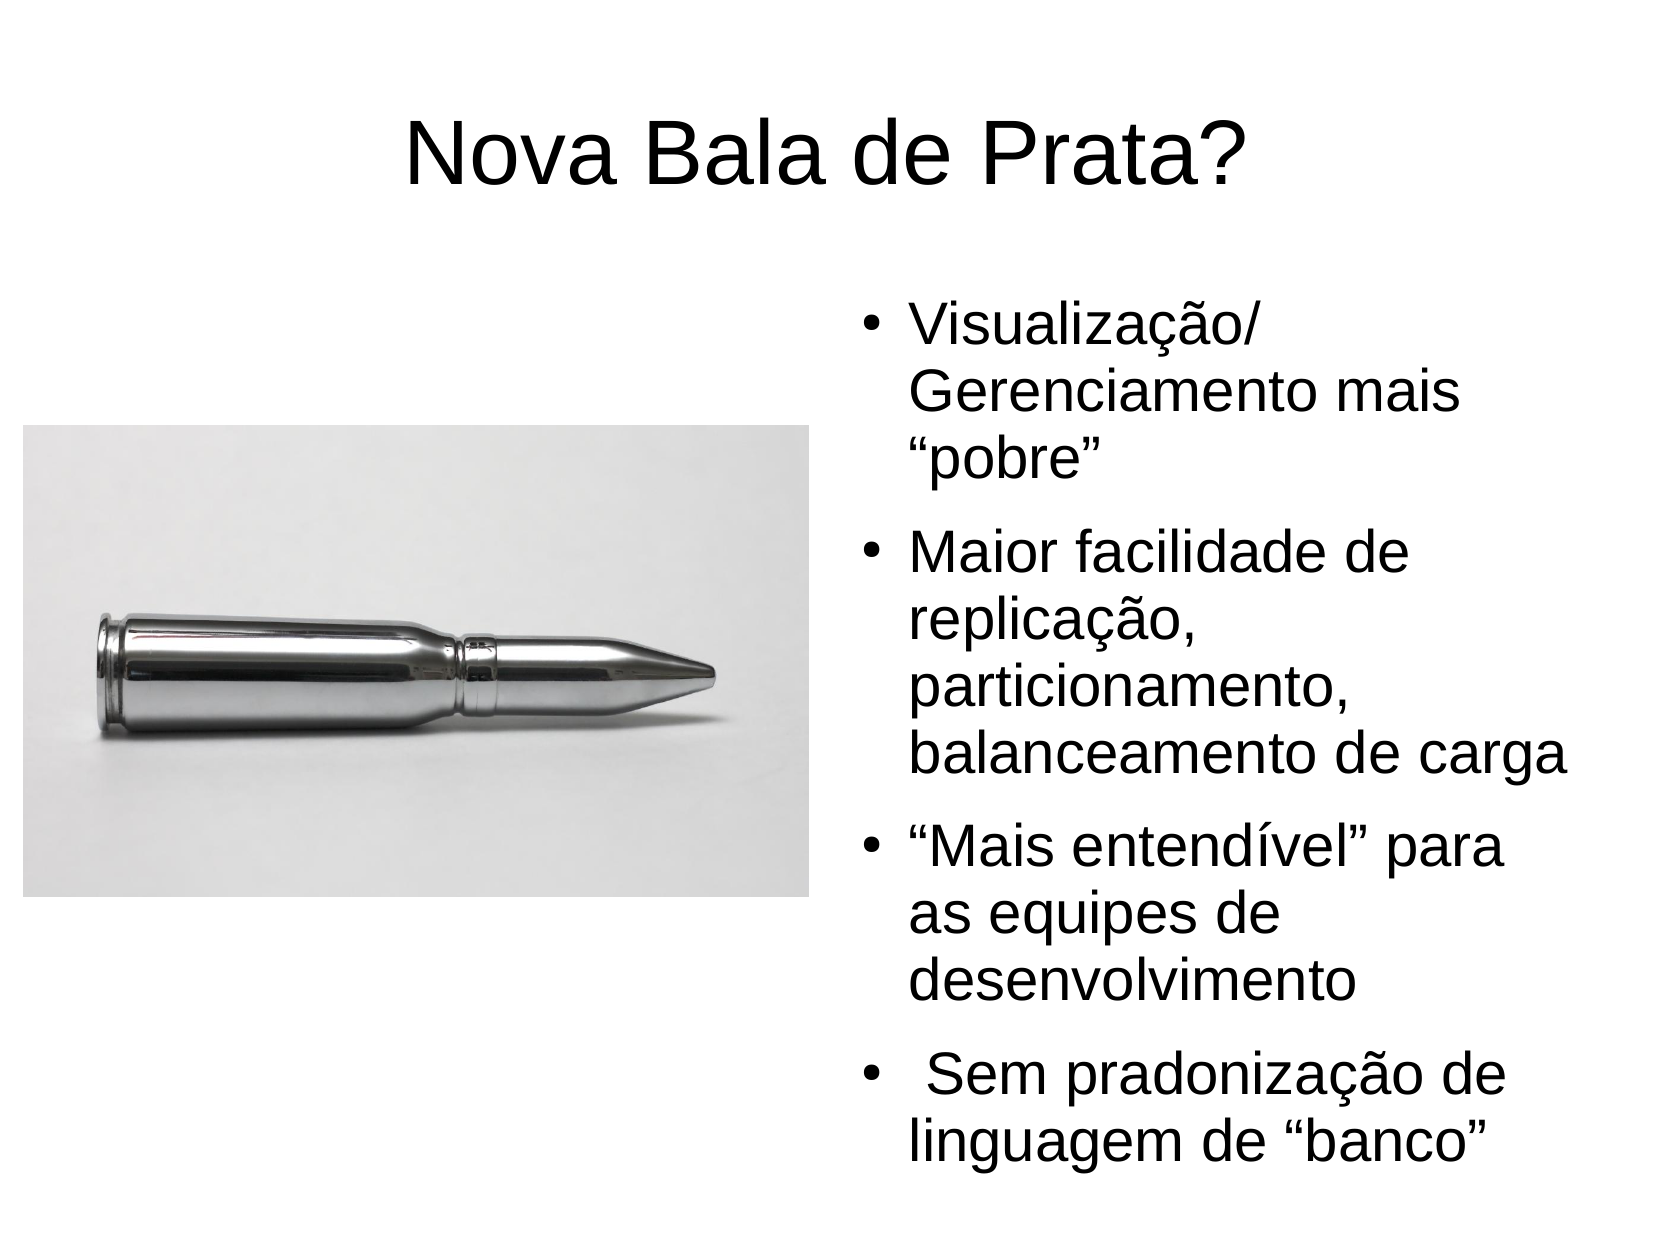

# Nova Bala de Prata?
Visualização/Gerenciamento mais “pobre”
Maior facilidade de replicação, particionamento, balanceamento de carga
“Mais entendível” para as equipes de desenvolvimento
 Sem pradonização de linguagem de “banco”